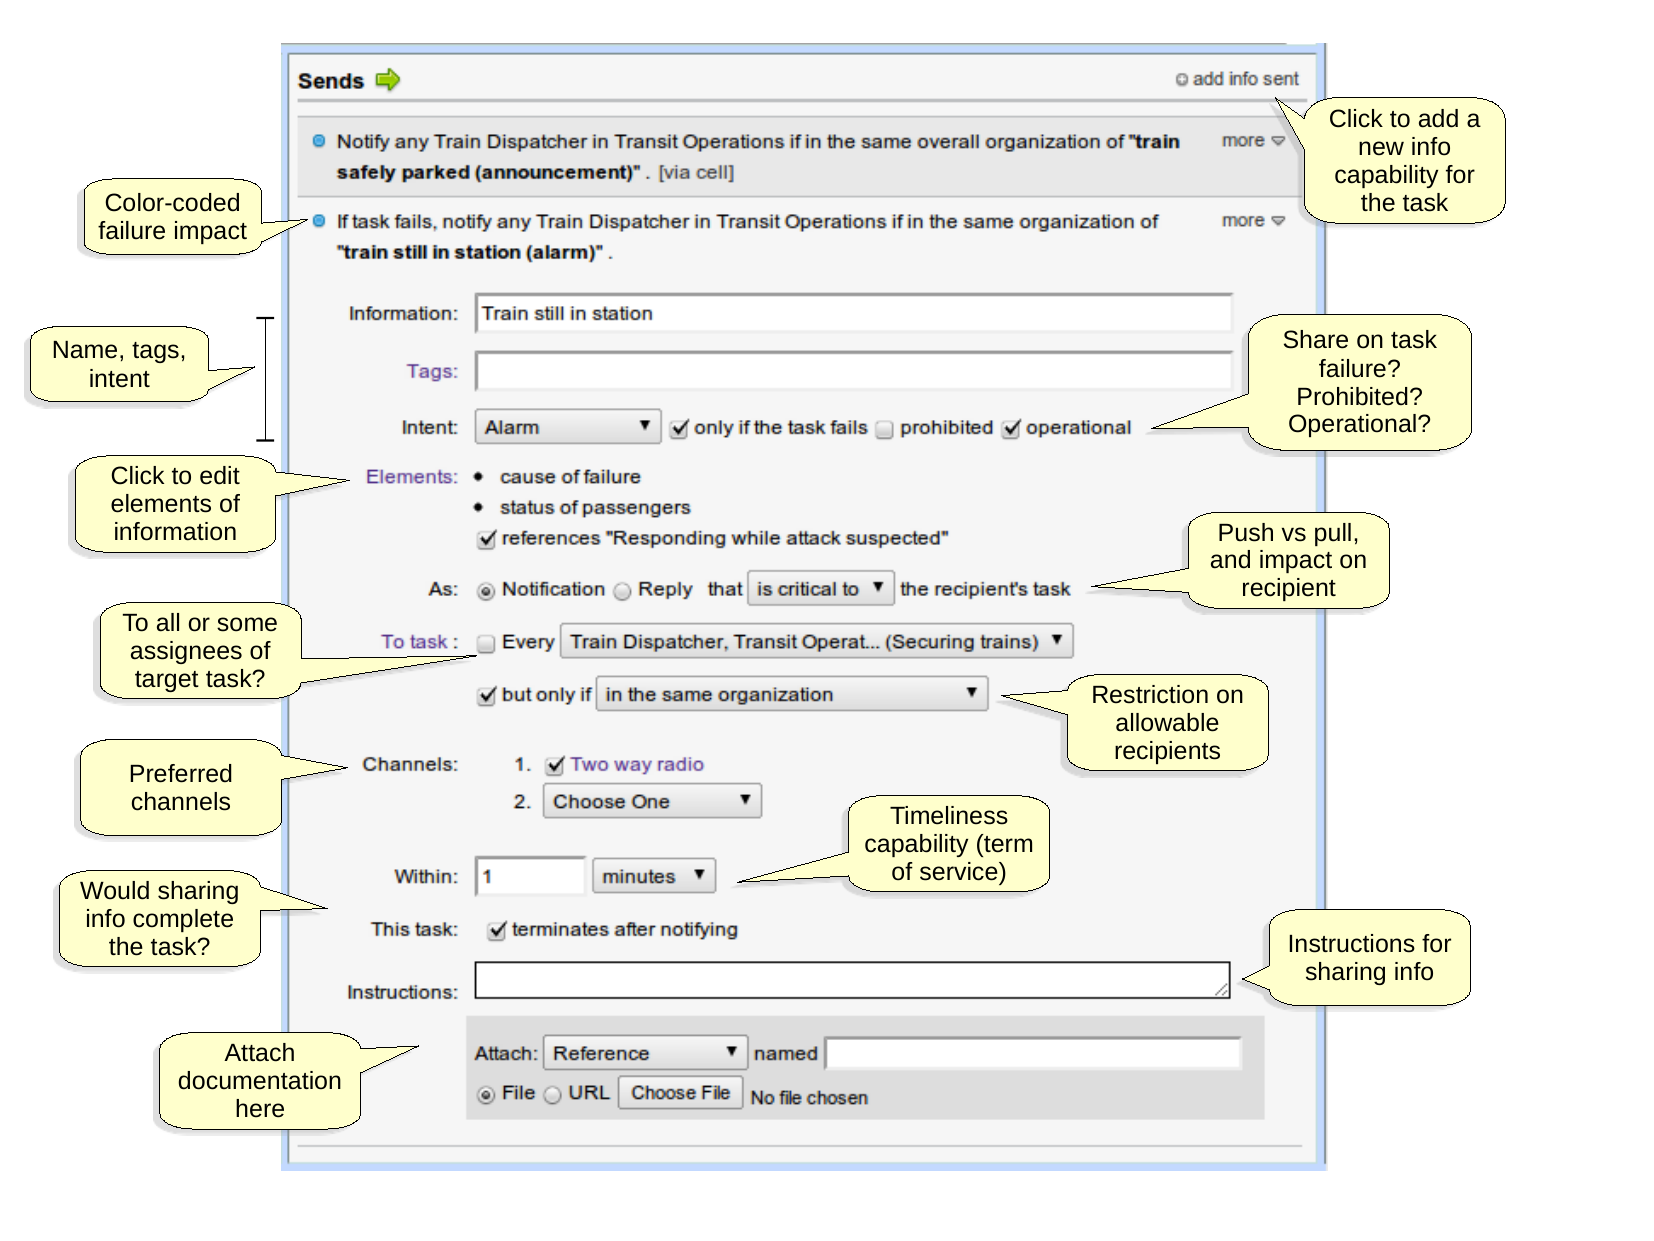

Click to add a new info capability for the task
Color-coded failure impact
Share on task failure? Prohibited? Operational?
Name, tags, intent
Click to edit elements of information
Push vs pull, and impact on recipient
To all or some assignees of target task?
Restriction on allowable recipients
Preferred channels
Timeliness capability (term of service)
Would sharing info complete the task?
Instructions for sharing info
Attach documentation here